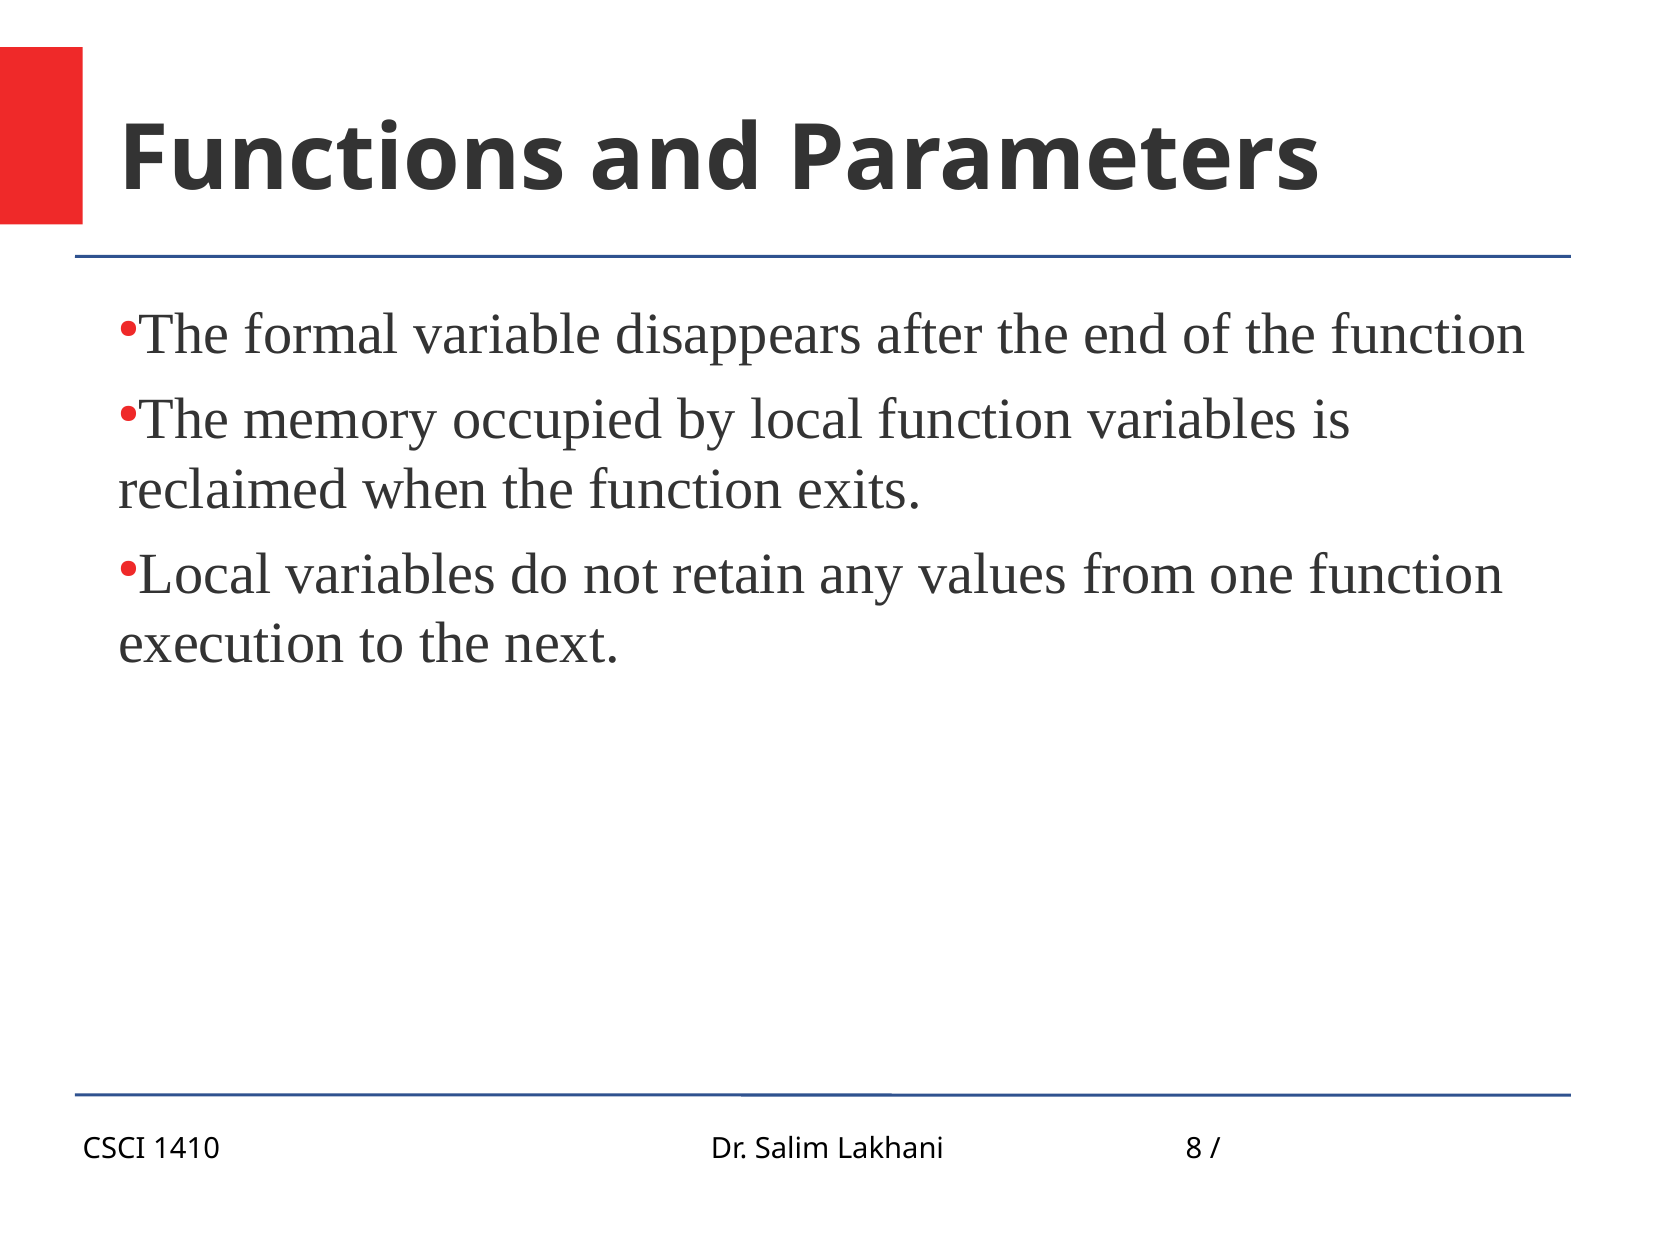

# Functions and Parameters
The formal variable disappears after the end of the function
The memory occupied by local function variables is reclaimed when the function exits.
Local variables do not retain any values from one function execution to the next.
CSCI 1410
Dr. Salim Lakhani